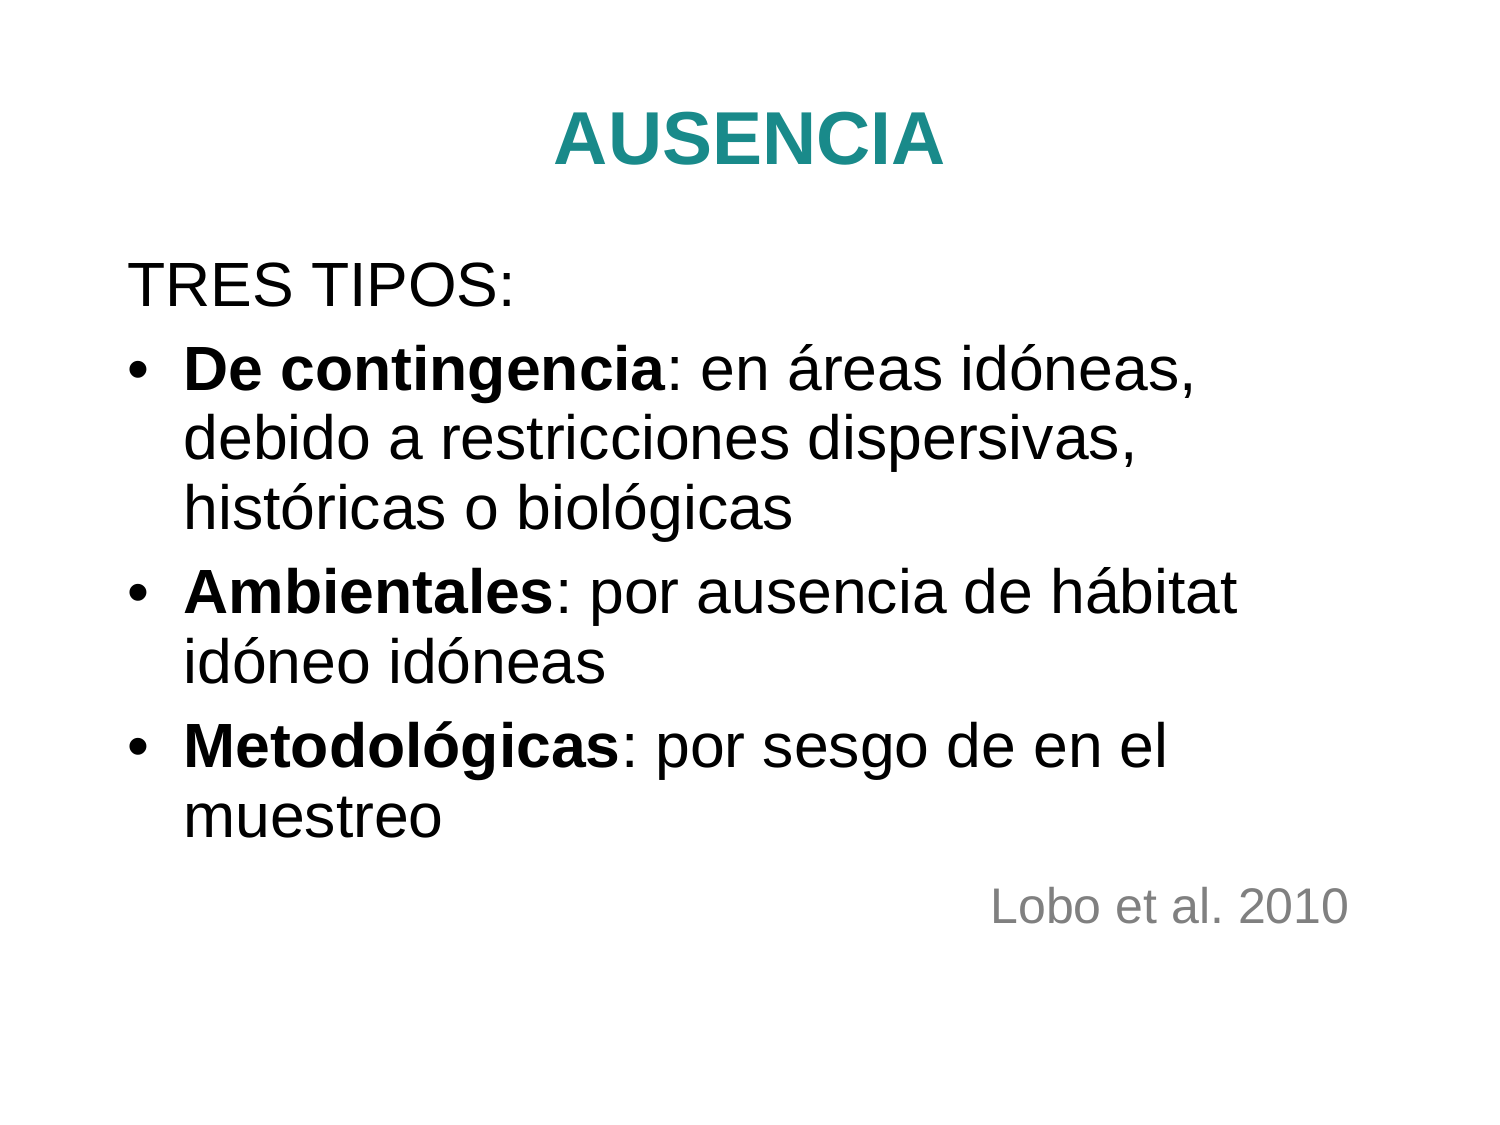

# AUSENCIA
TRES TIPOS:
De contingencia: en áreas idóneas, debido a restricciones dispersivas, históricas o biológicas
Ambientales: por ausencia de hábitat idóneo idóneas
Metodológicas: por sesgo de en el muestreo
Lobo et al. 2010